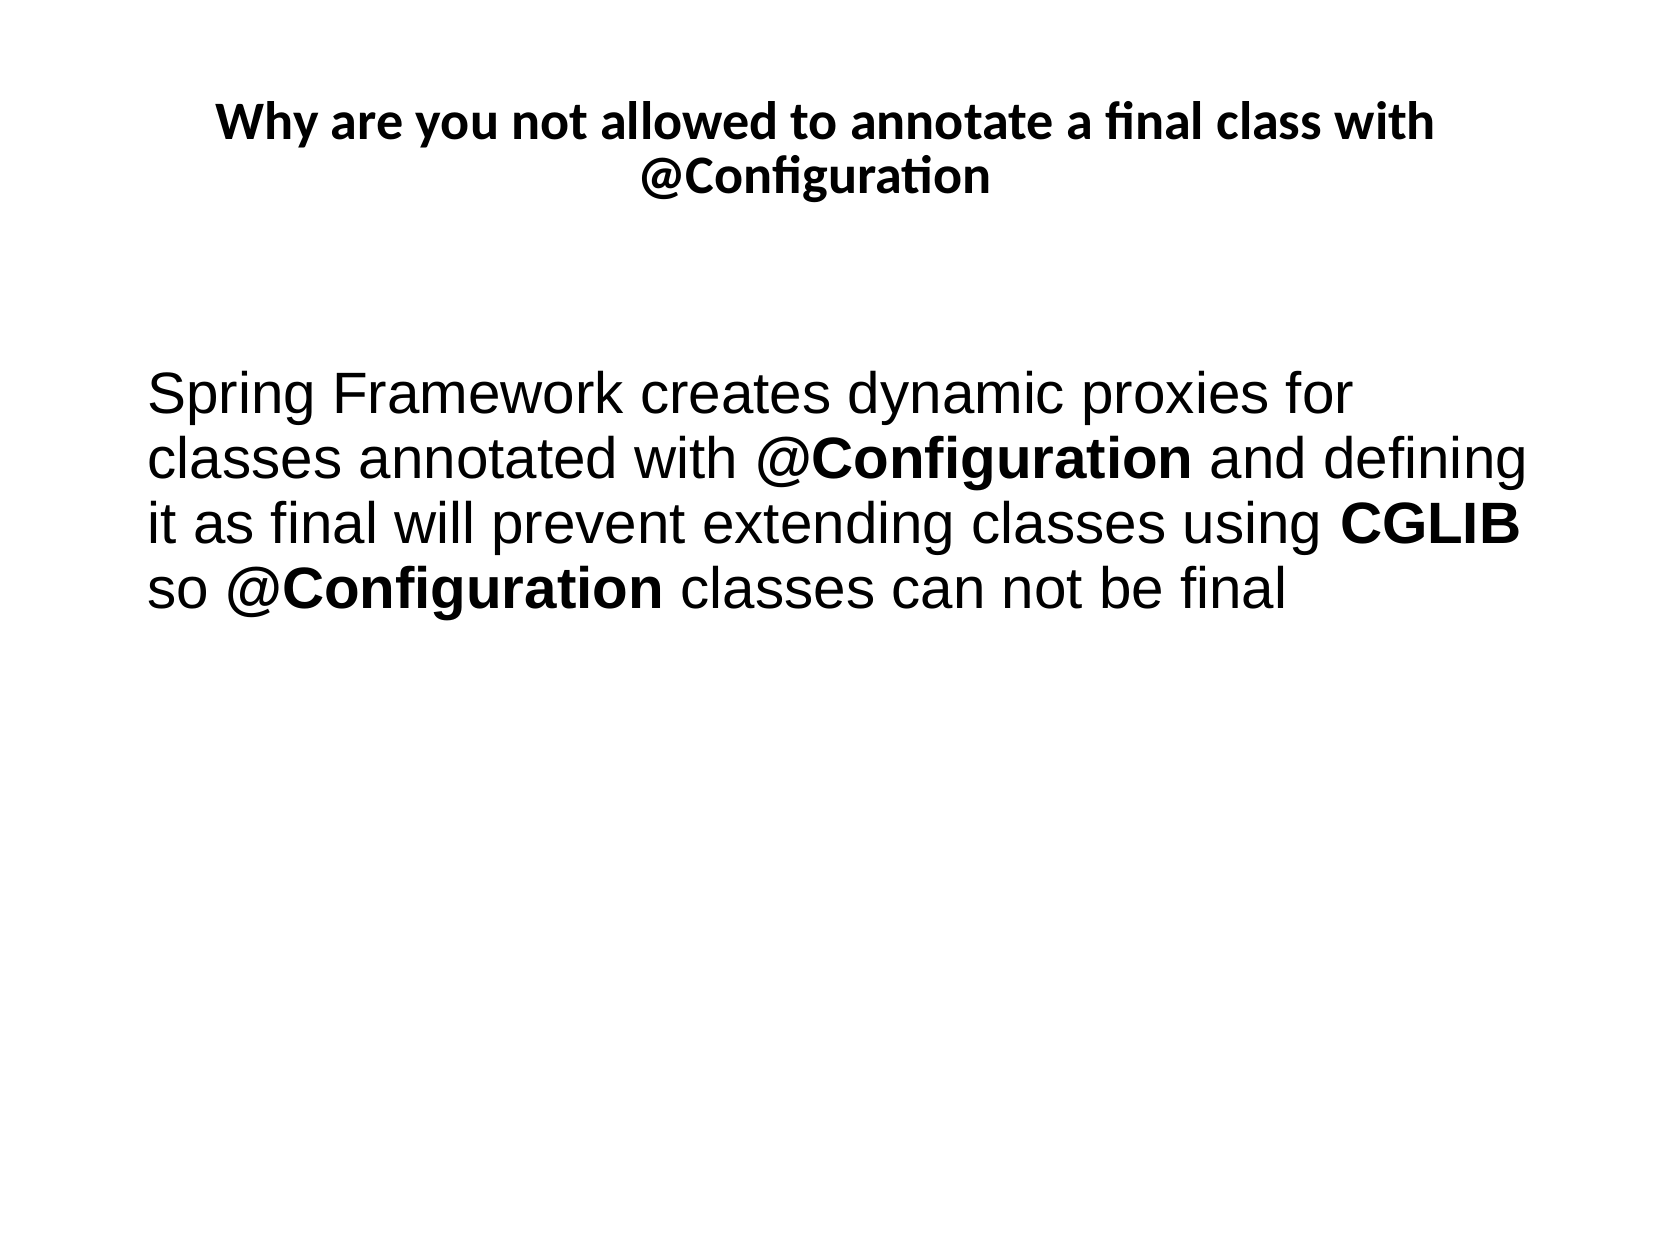

# Why are you not allowed to annotate a final class with @Configuration
Spring Framework creates dynamic proxies for classes annotated with @Configuration and defining it as final will prevent extending classes using CGLIB so @Configuration classes can not be final